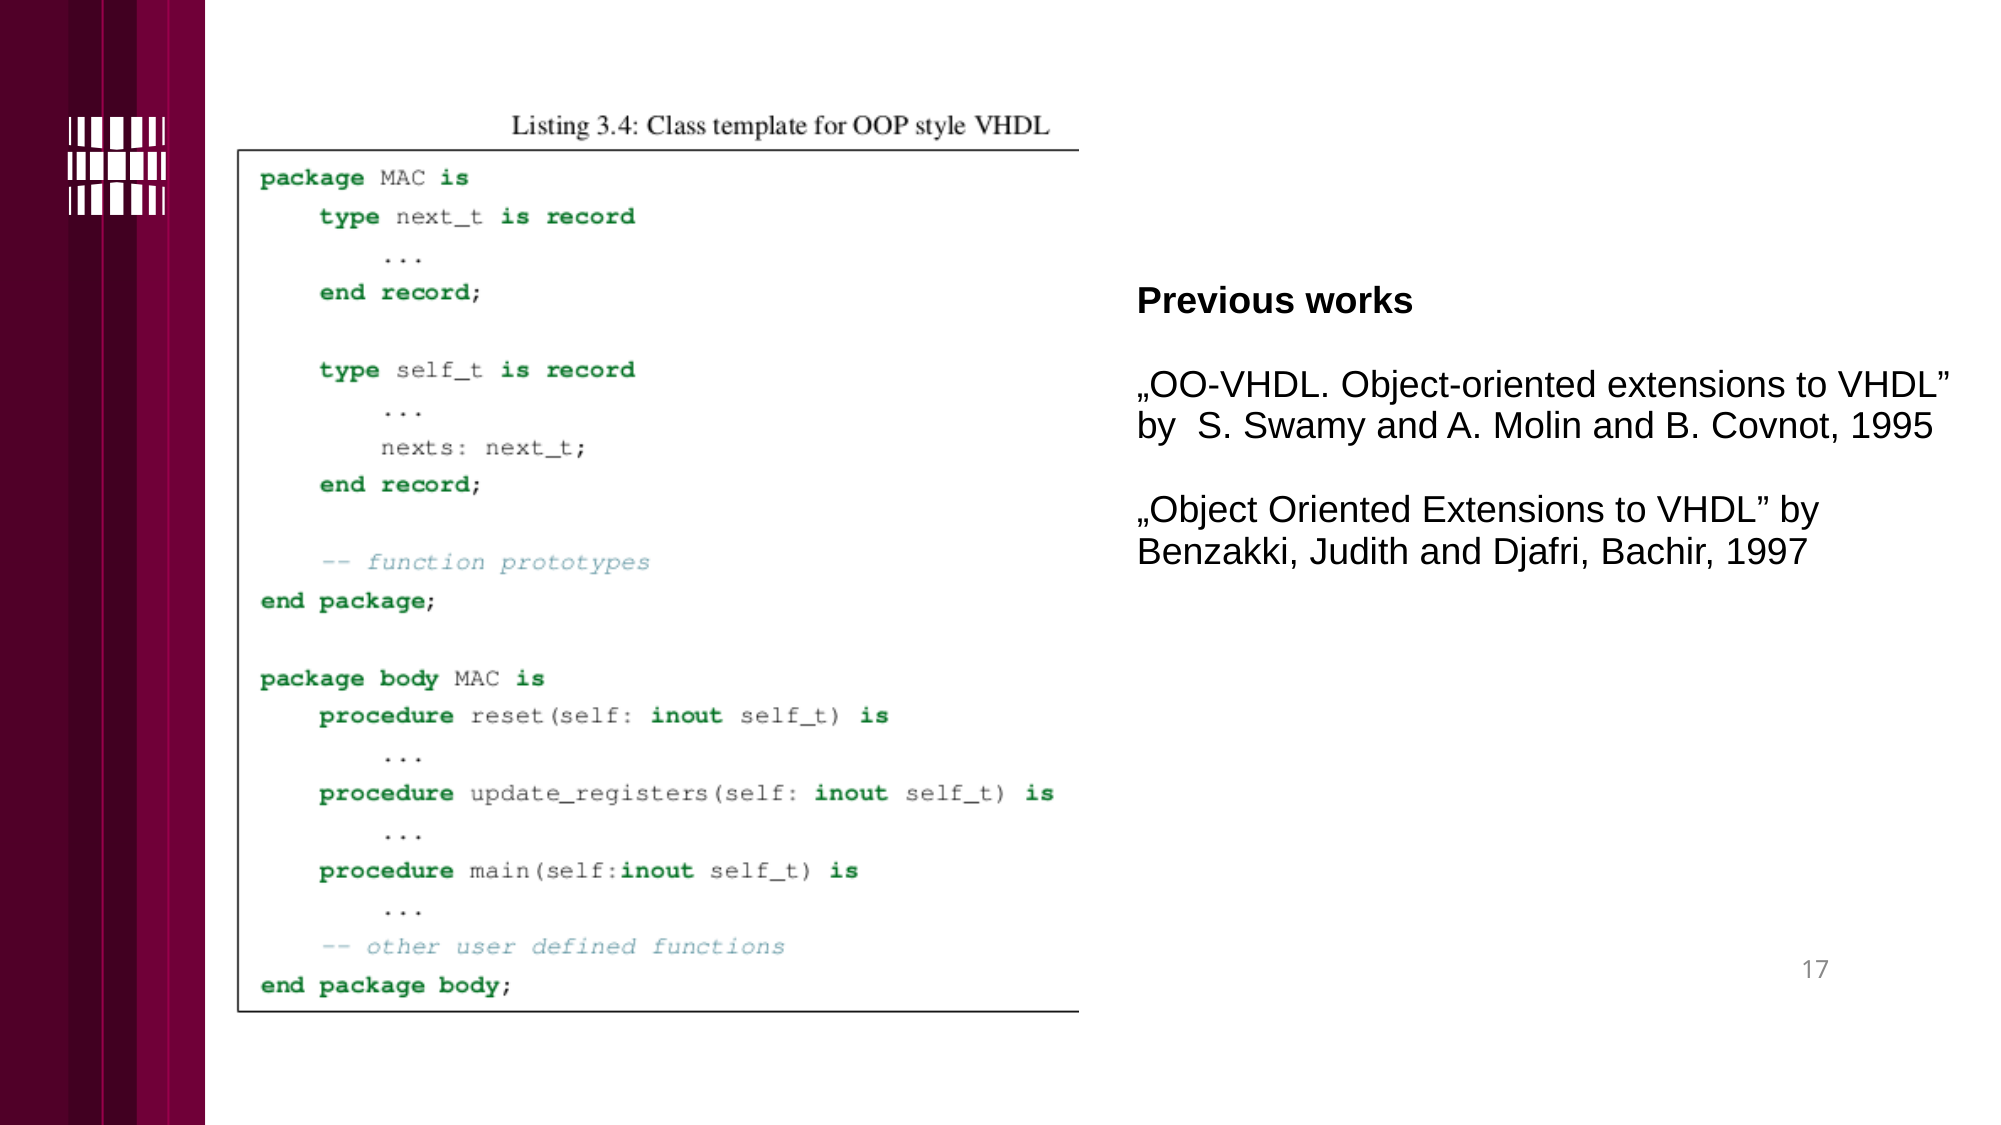

Previous works
„OO-VHDL. Object-oriented extensions to VHDL” by S. Swamy and A. Molin and B. Covnot, 1995
„Object Oriented Extensions to VHDL” by
Benzakki, Judith and Djafri, Bachir, 1997